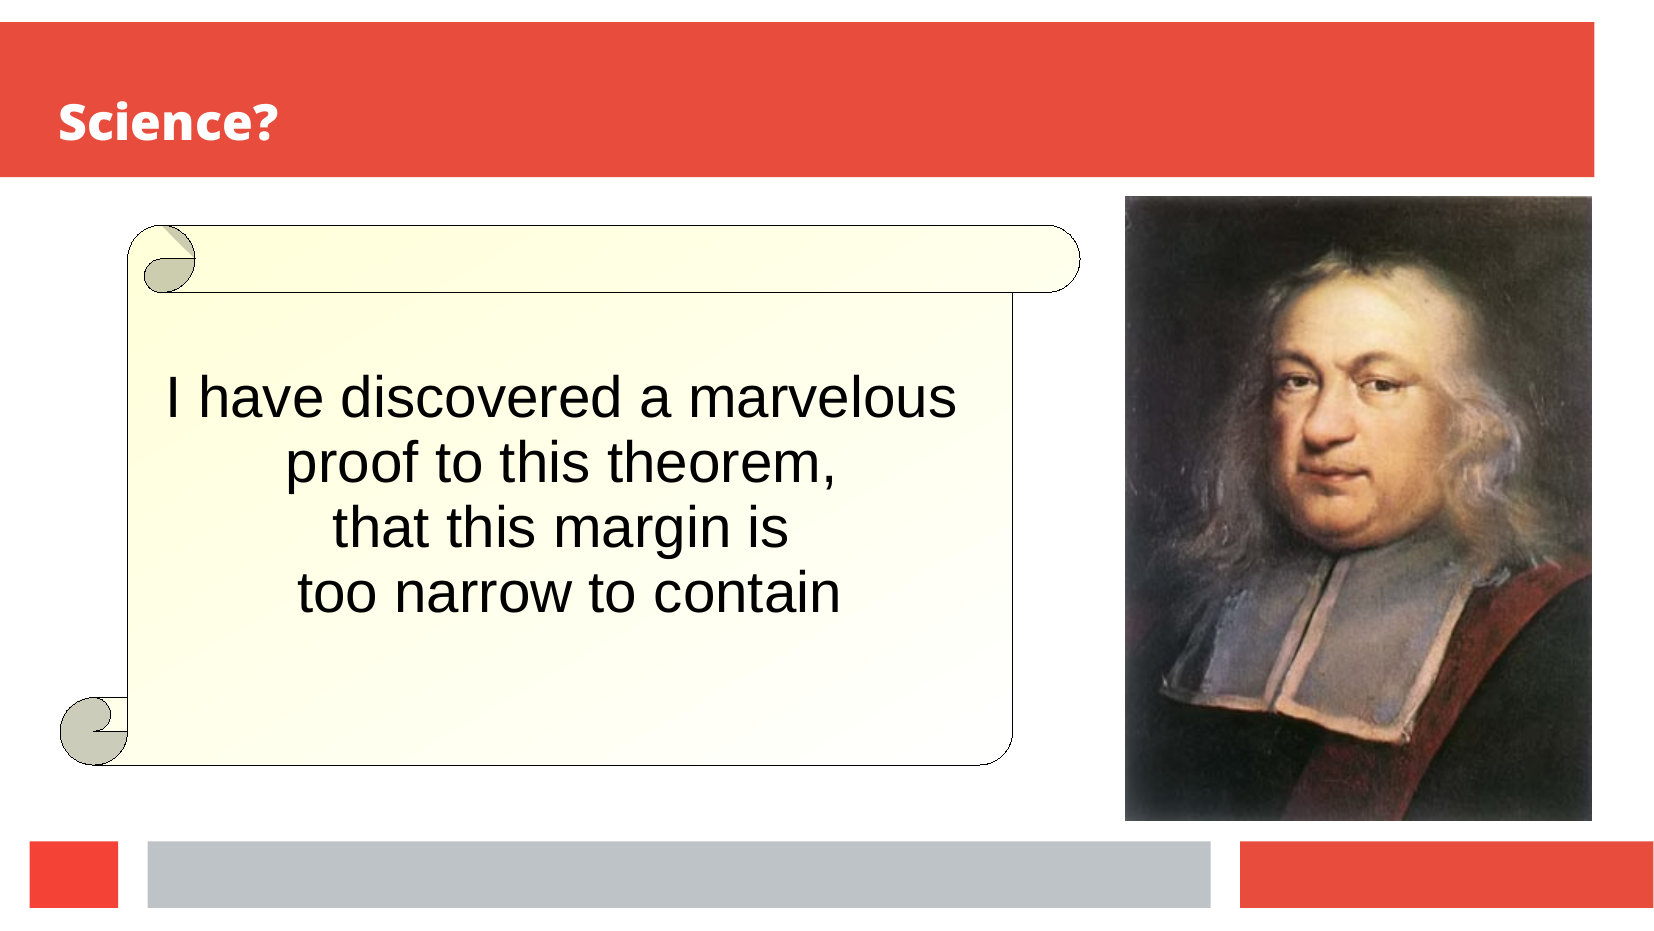

# Science?
I have discovered a marvelous
proof to this theorem,
that this margin is
too narrow to contain